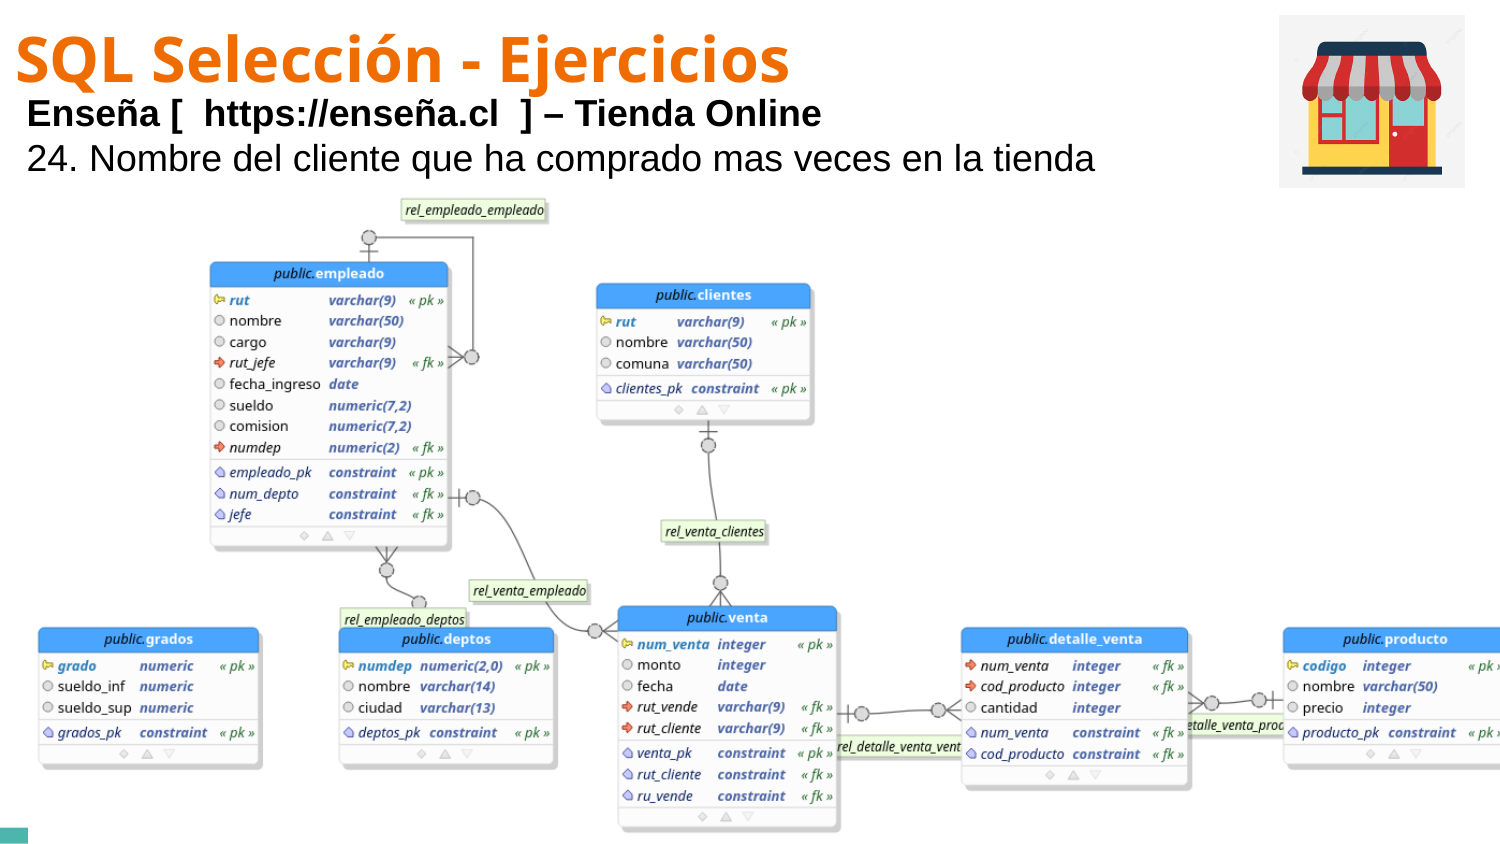

# SQL Selección - Ejercicios
Enseña [ https://enseña.cl ] – Tienda Online
24. Nombre del cliente que ha comprado mas veces en la tienda